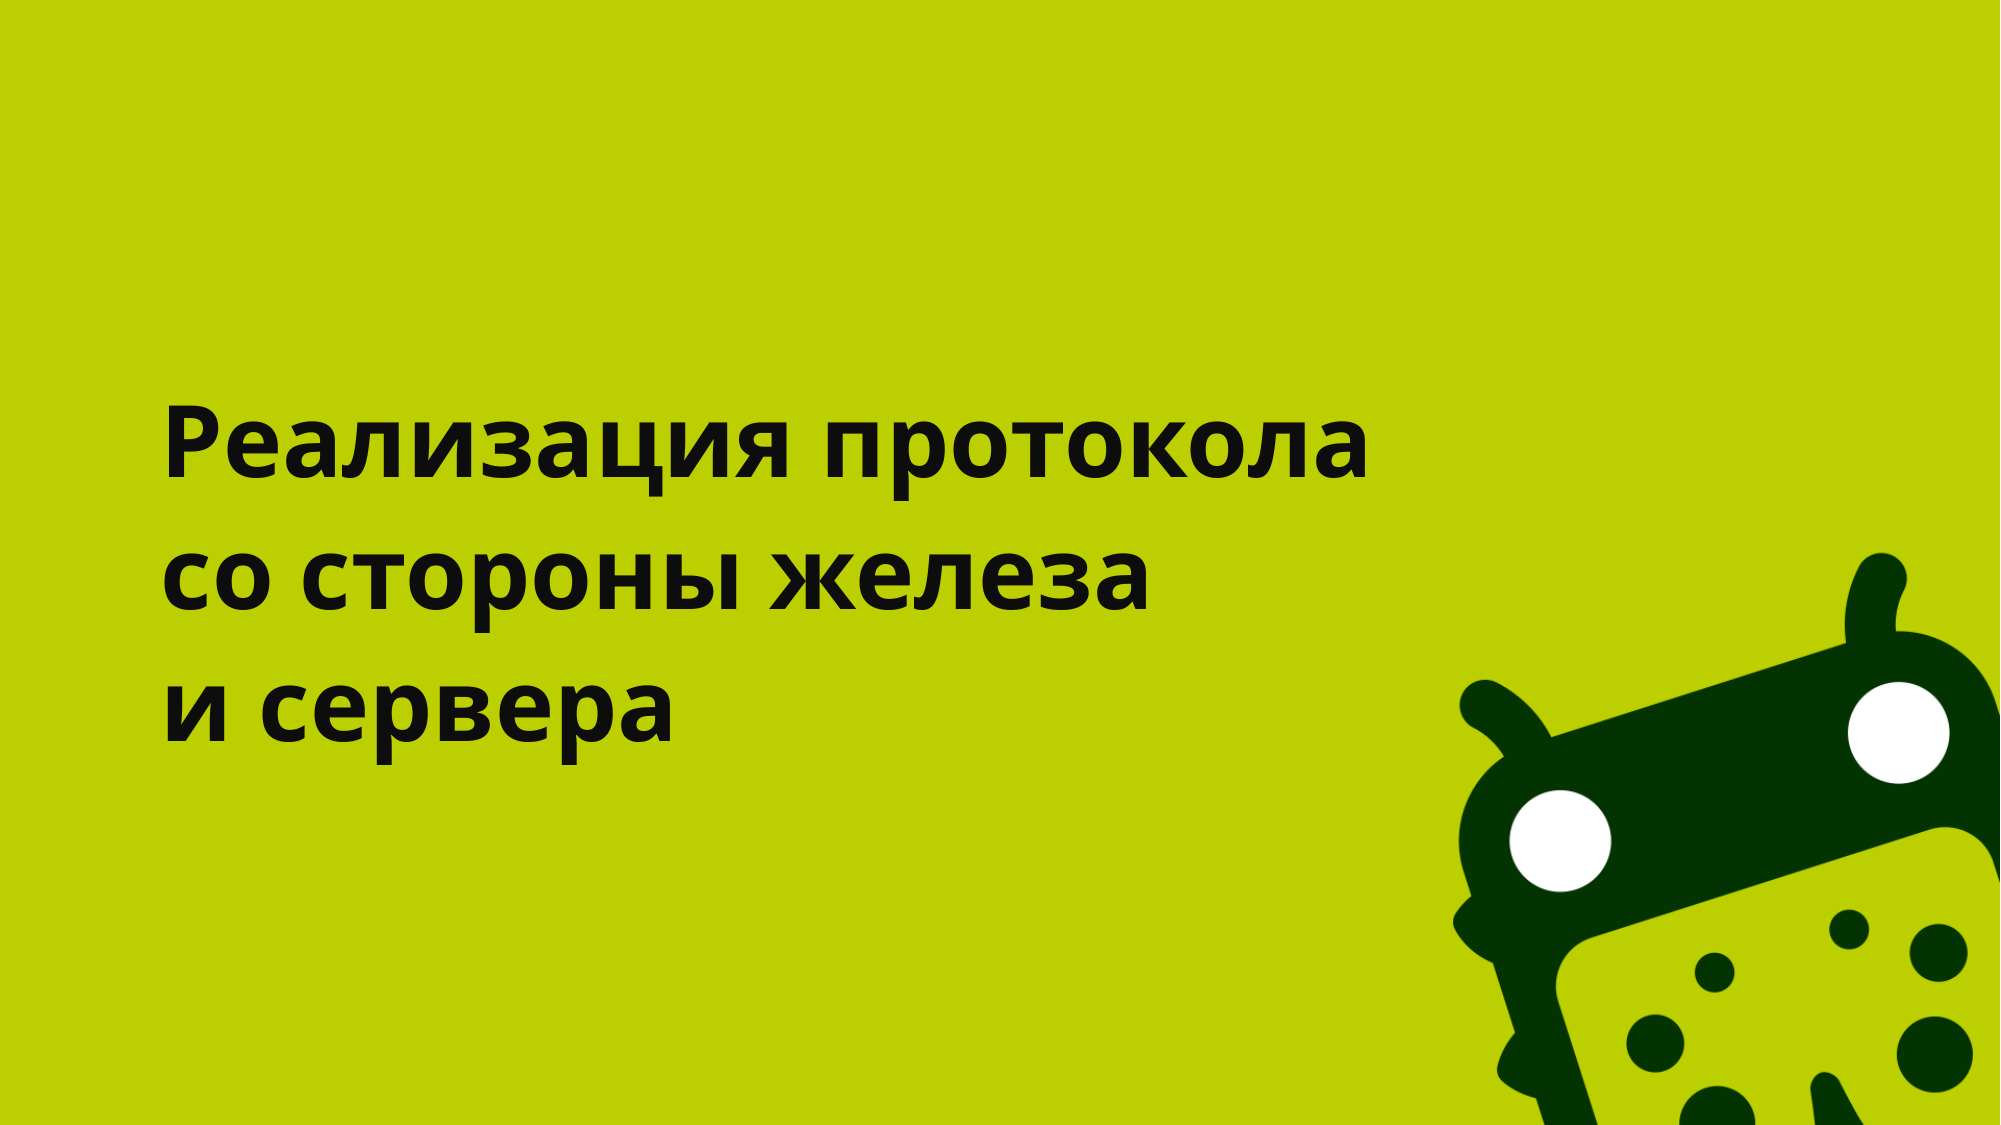

Реализация протокола со стороны железа
и сервера